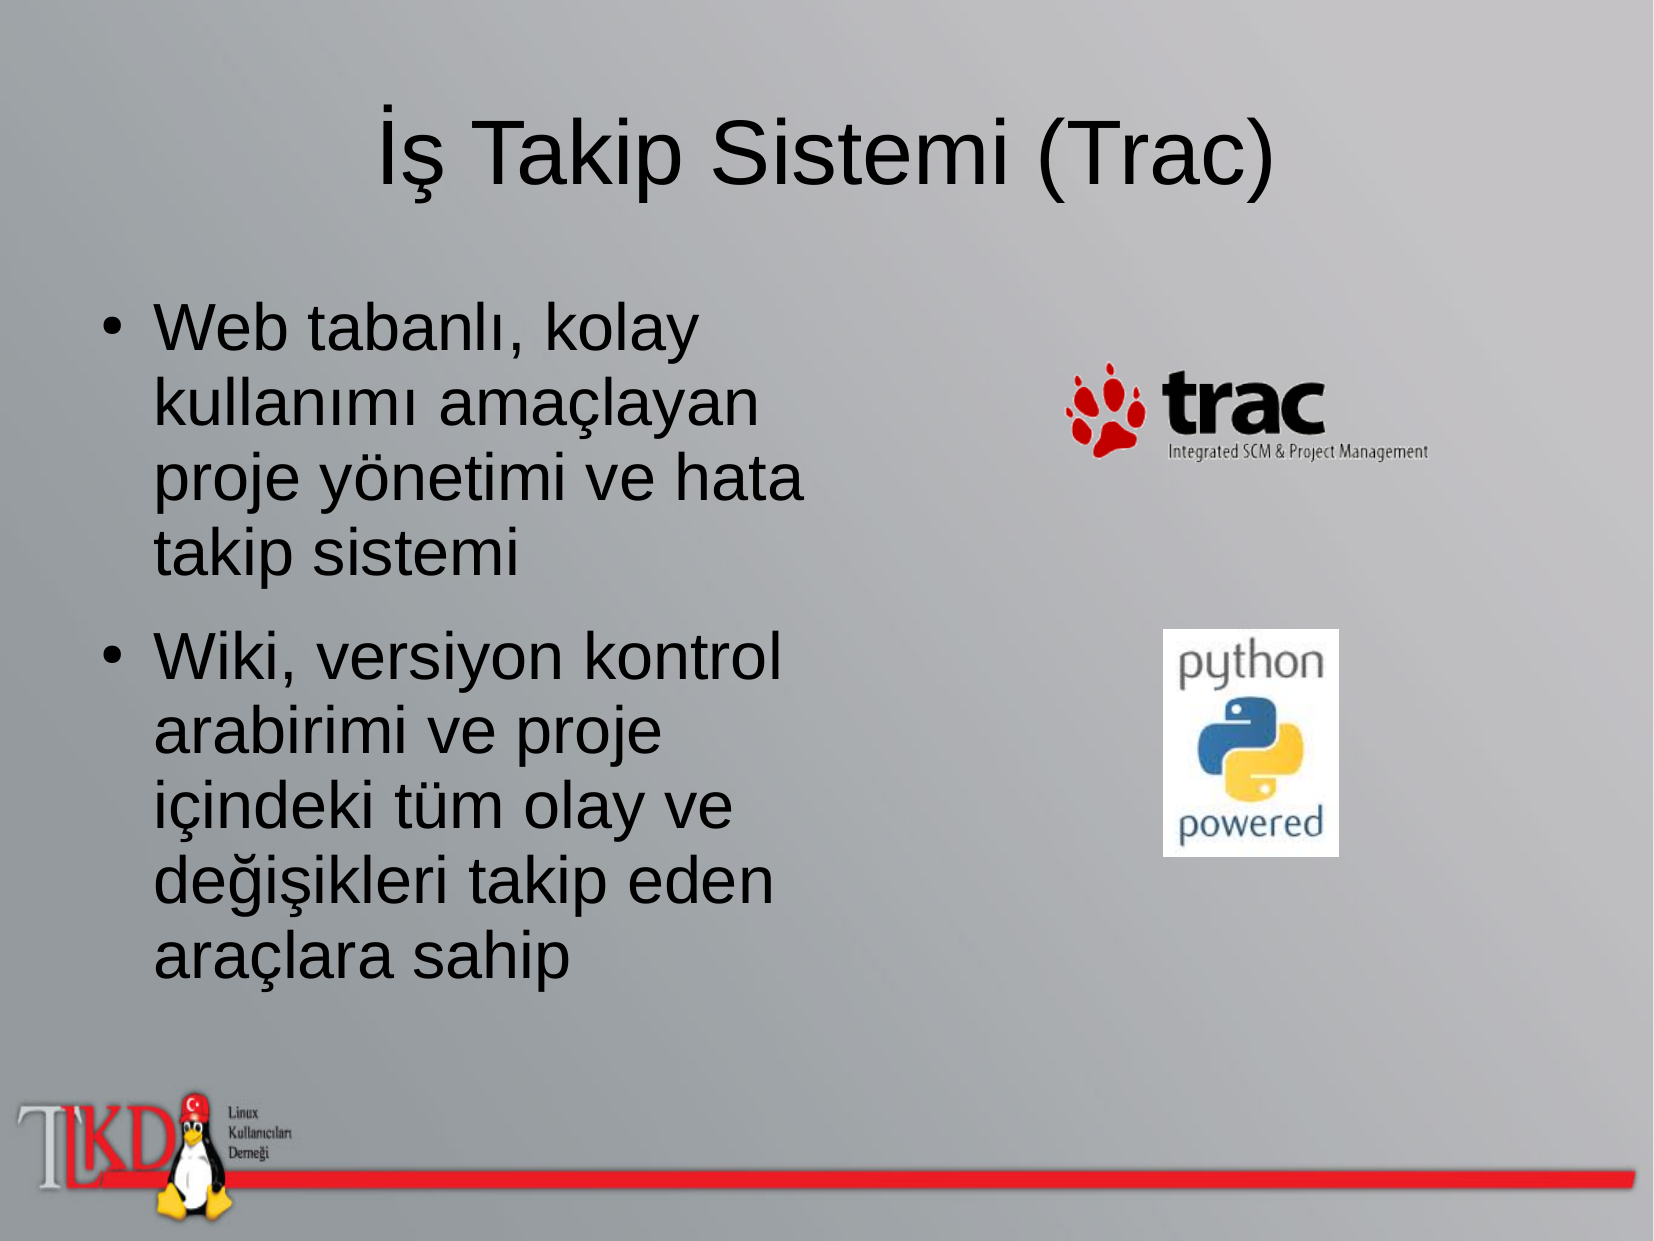

# İş Takip Sistemi (Trac)
Web tabanlı, kolay kullanımı amaçlayan proje yönetimi ve hata takip sistemi
Wiki, versiyon kontrol arabirimi ve proje içindeki tüm olay ve değişikleri takip eden araçlara sahip